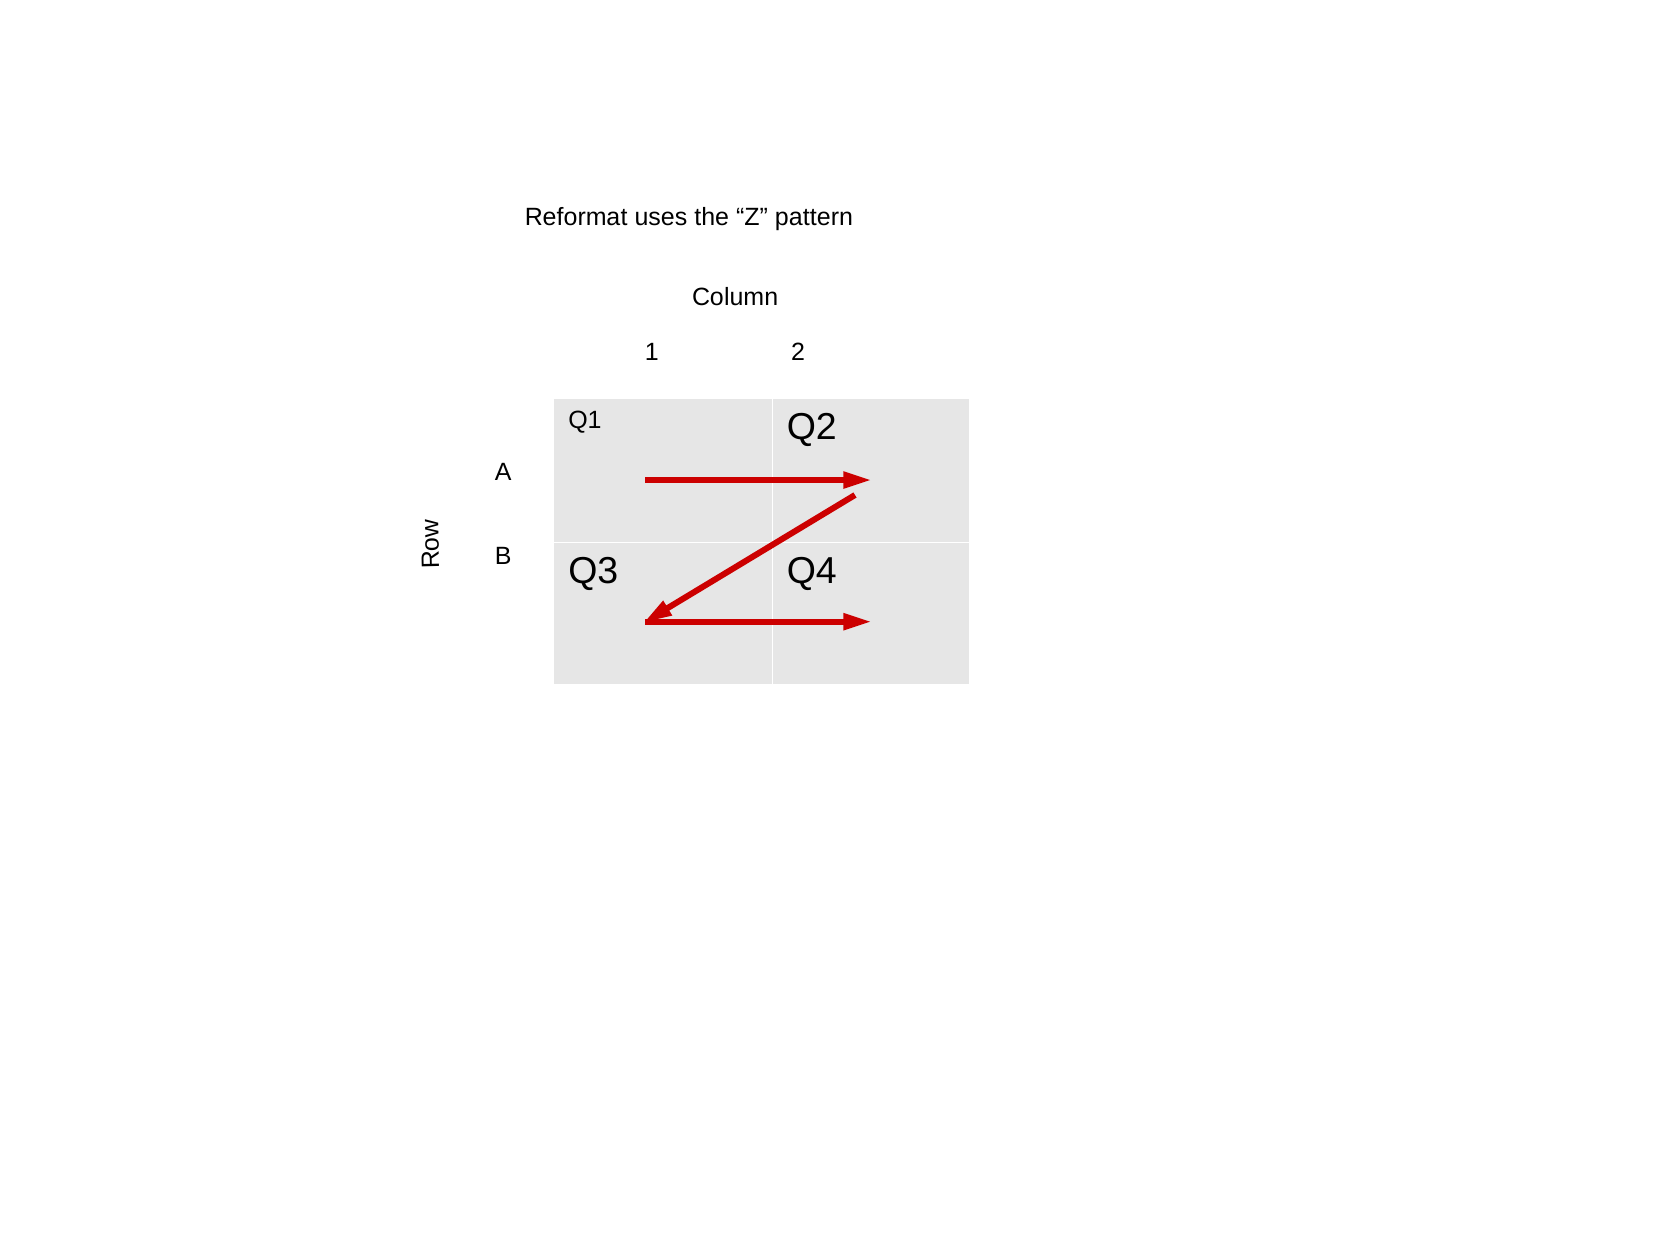

Reformat uses the “Z” pattern
Column
1 2
| Q1 | Q2 |
| --- | --- |
| Q3 | Q4 |
Row
A
B